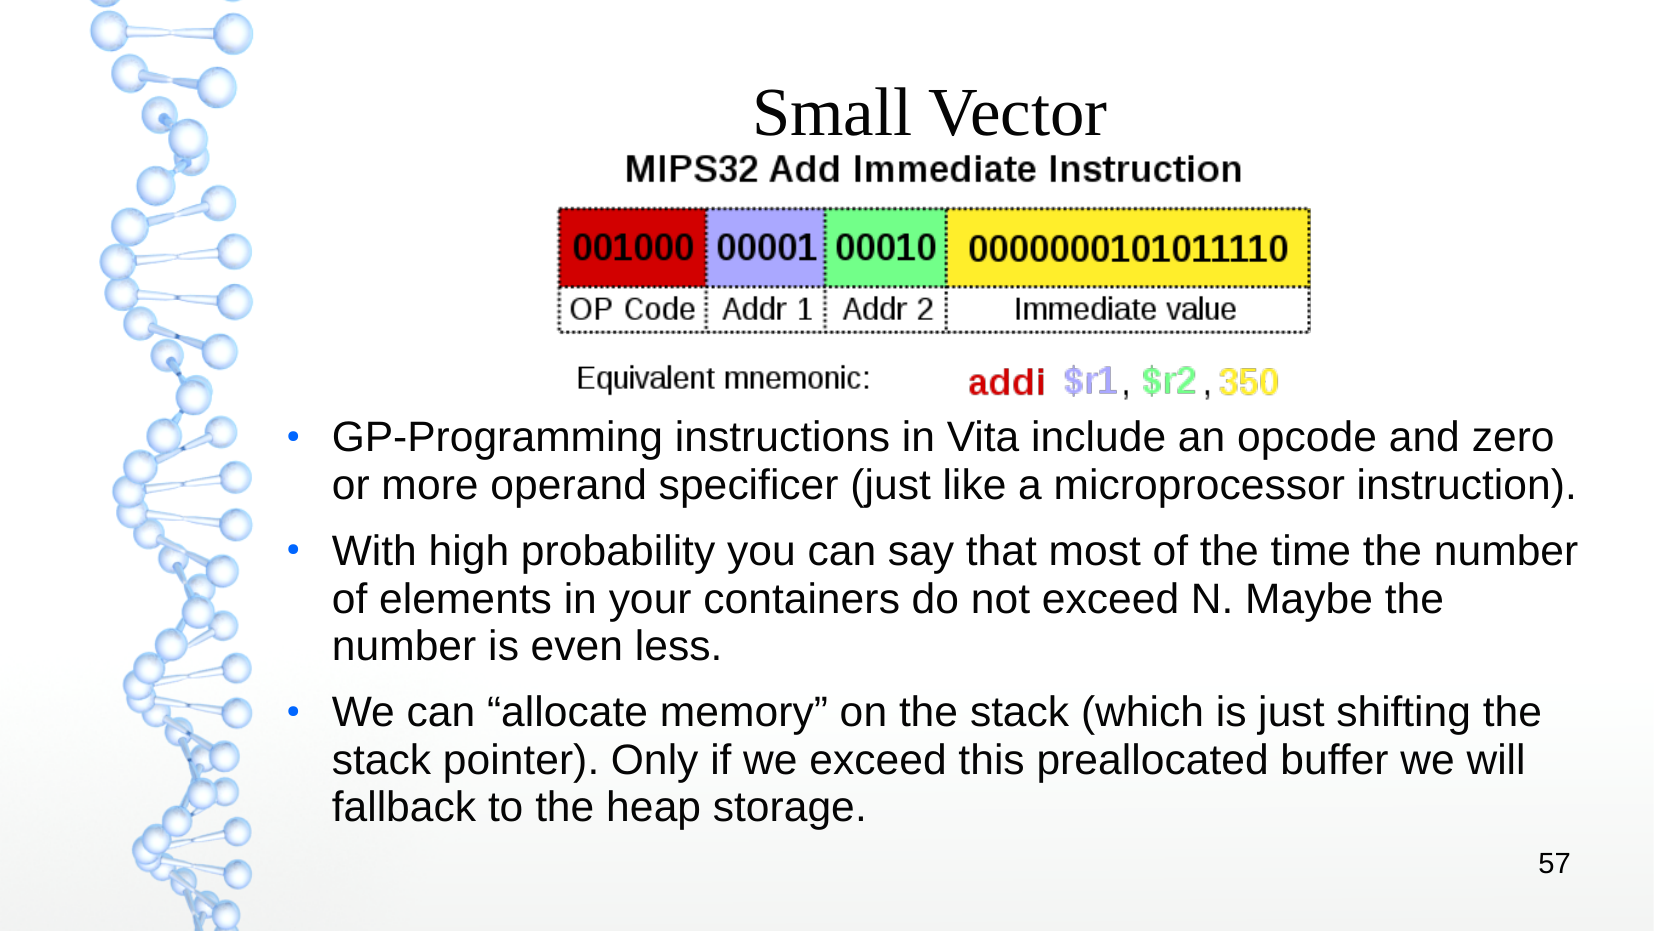

# Small Vector
GP-Programming instructions in Vita include an opcode and zero or more operand specificer (just like a microprocessor instruction).
With high probability you can say that most of the time the number of elements in your containers do not exceed N. Maybe the number is even less.
We can “allocate memory” on the stack (which is just shifting the stack pointer). Only if we exceed this preallocated buffer we will fallback to the heap storage.
57